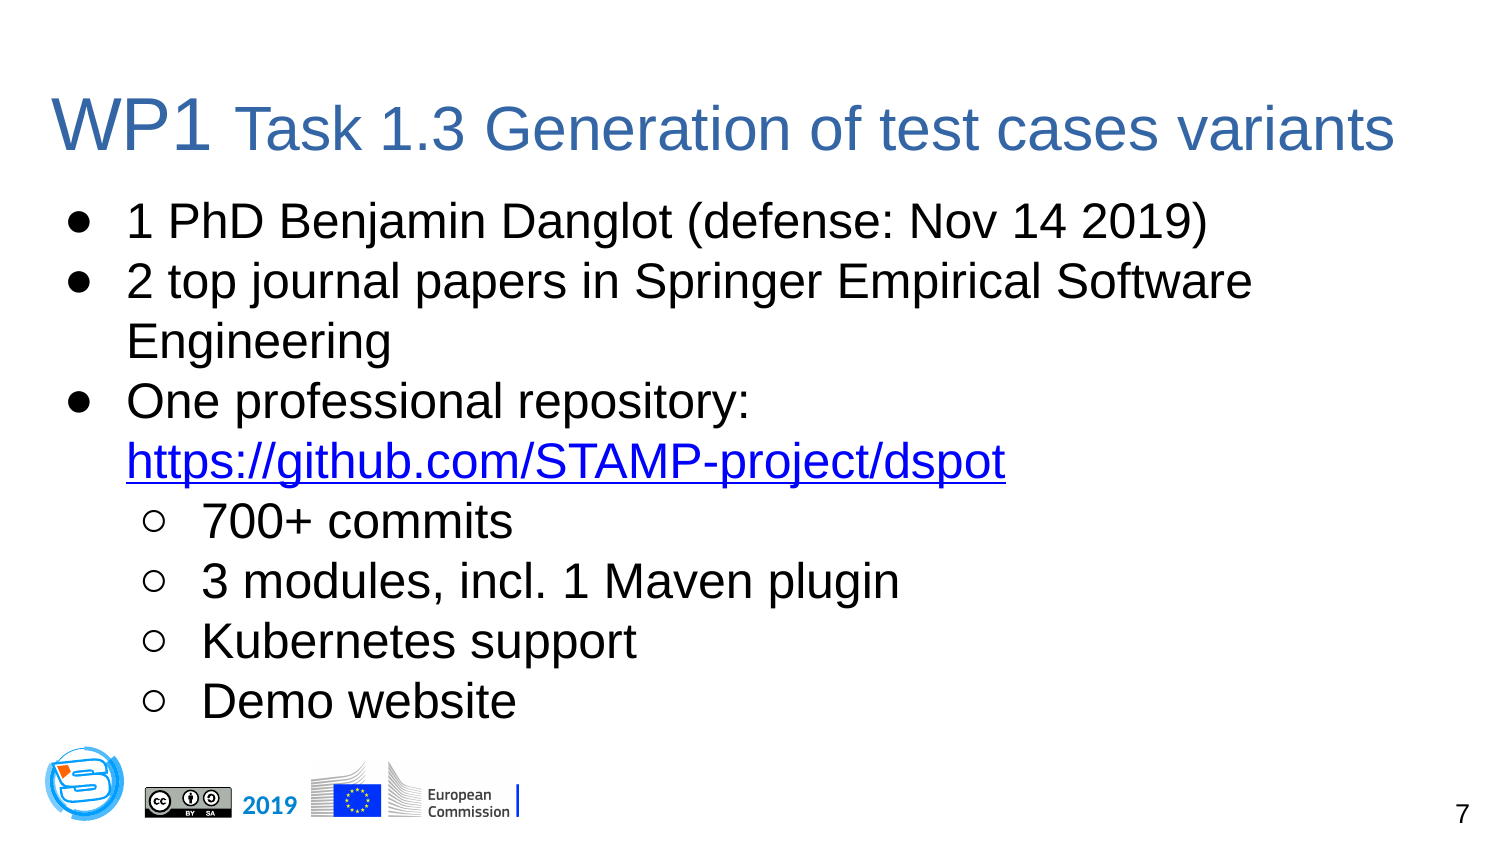

# WP1 Task 1.3 Generation of test cases variants
1 PhD Benjamin Danglot (defense: Nov 14 2019)
2 top journal papers in Springer Empirical Software Engineering
One professional repository: https://github.com/STAMP-project/dspot
700+ commits
3 modules, incl. 1 Maven plugin
Kubernetes support
Demo website